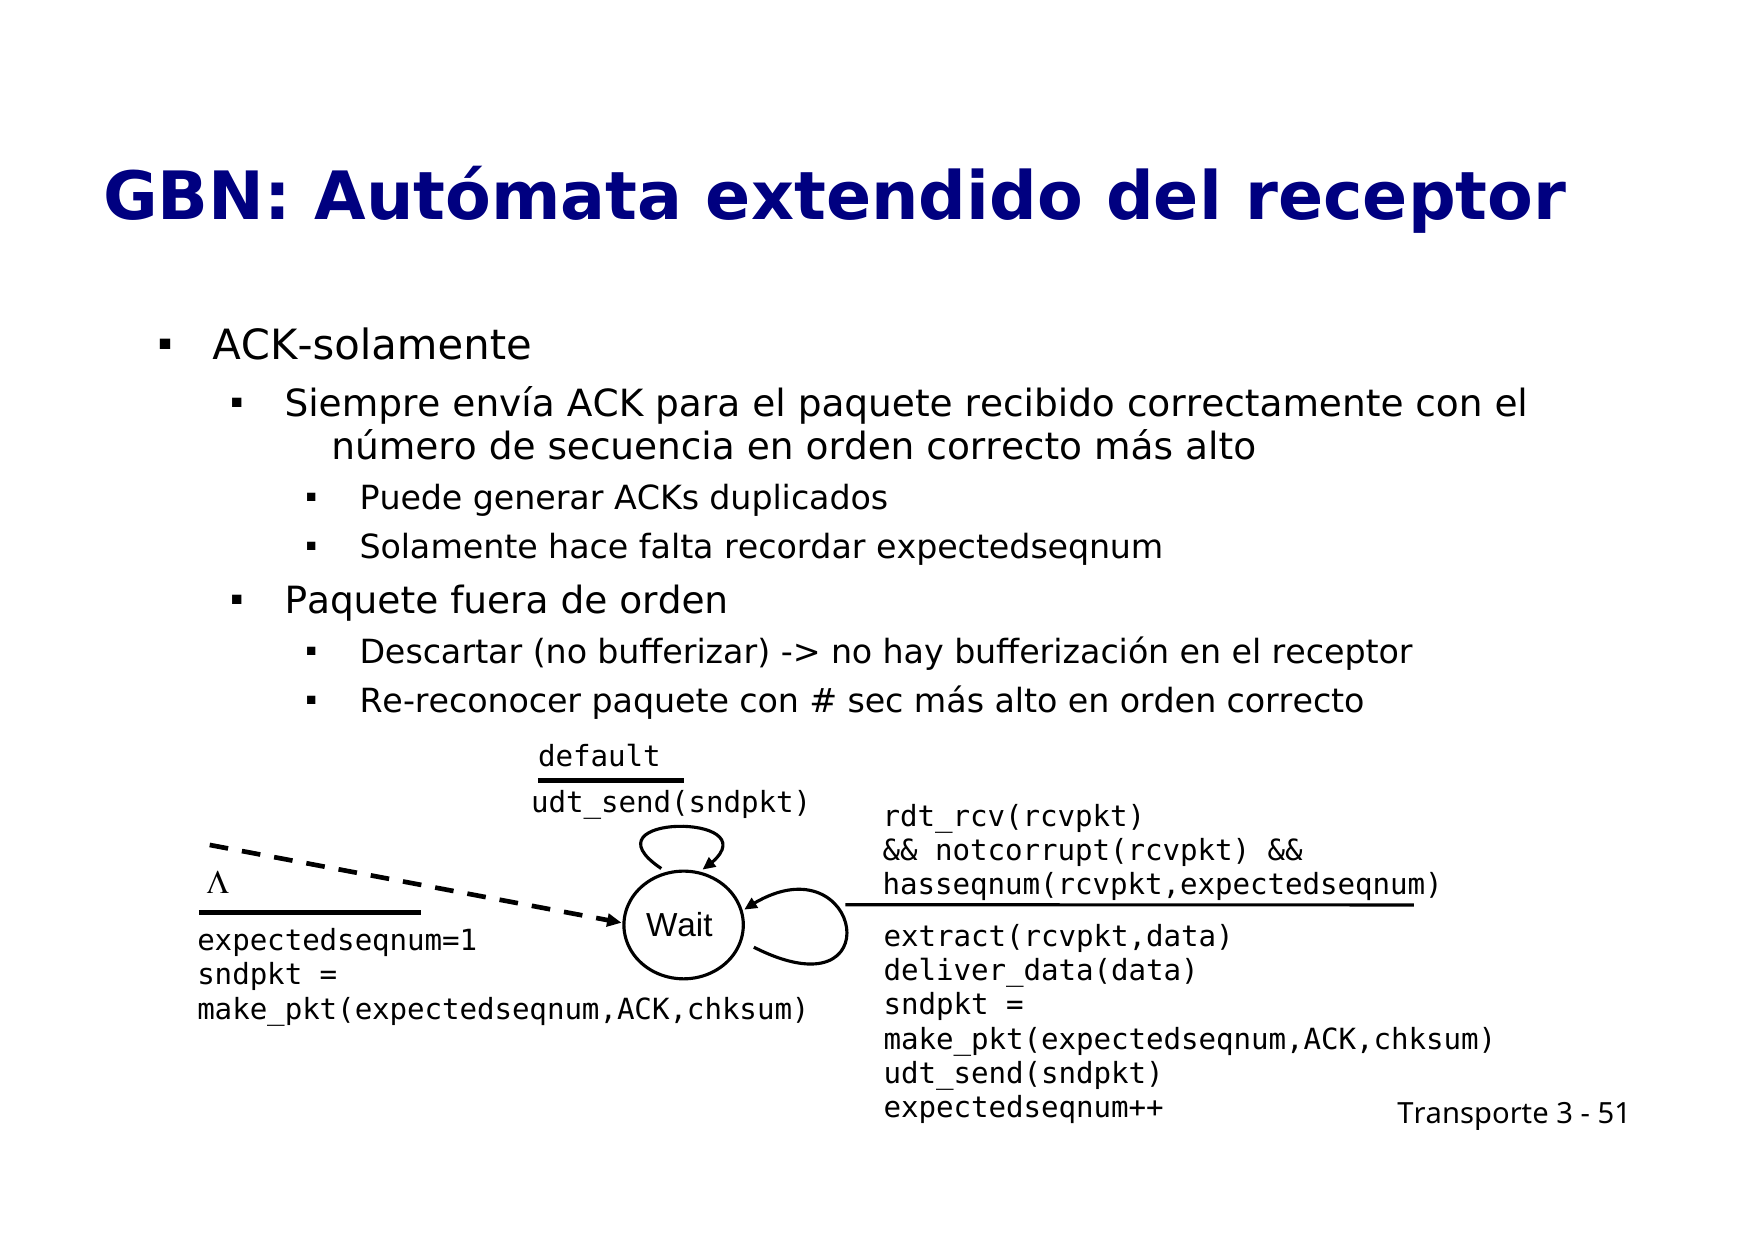

# GBN: Autómata extendido del receptor
ACK-solamente
Siempre envía ACK para el paquete recibido correctamente con el número de secuencia en orden correcto más alto
Puede generar ACKs duplicados
Solamente hace falta recordar expectedseqnum
Paquete fuera de orden
Descartar (no bufferizar) -> no hay bufferización en el receptor
Re-reconocer paquete con # sec más alto en orden correcto
default
udt_send(sndpkt)
 rdt_rcv(rcvpkt)
 && notcorrupt(rcvpkt) &&
 hasseqnum(rcvpkt,expectedseqnum)

Wait
 extract(rcvpkt,data)
 deliver_data(data)
 sndpkt = make_pkt(expectedseqnum,ACK,chksum)
 udt_send(sndpkt)
 expectedseqnum++
expectedseqnum=1
sndpkt =
make_pkt(expectedseqnum,ACK,chksum)